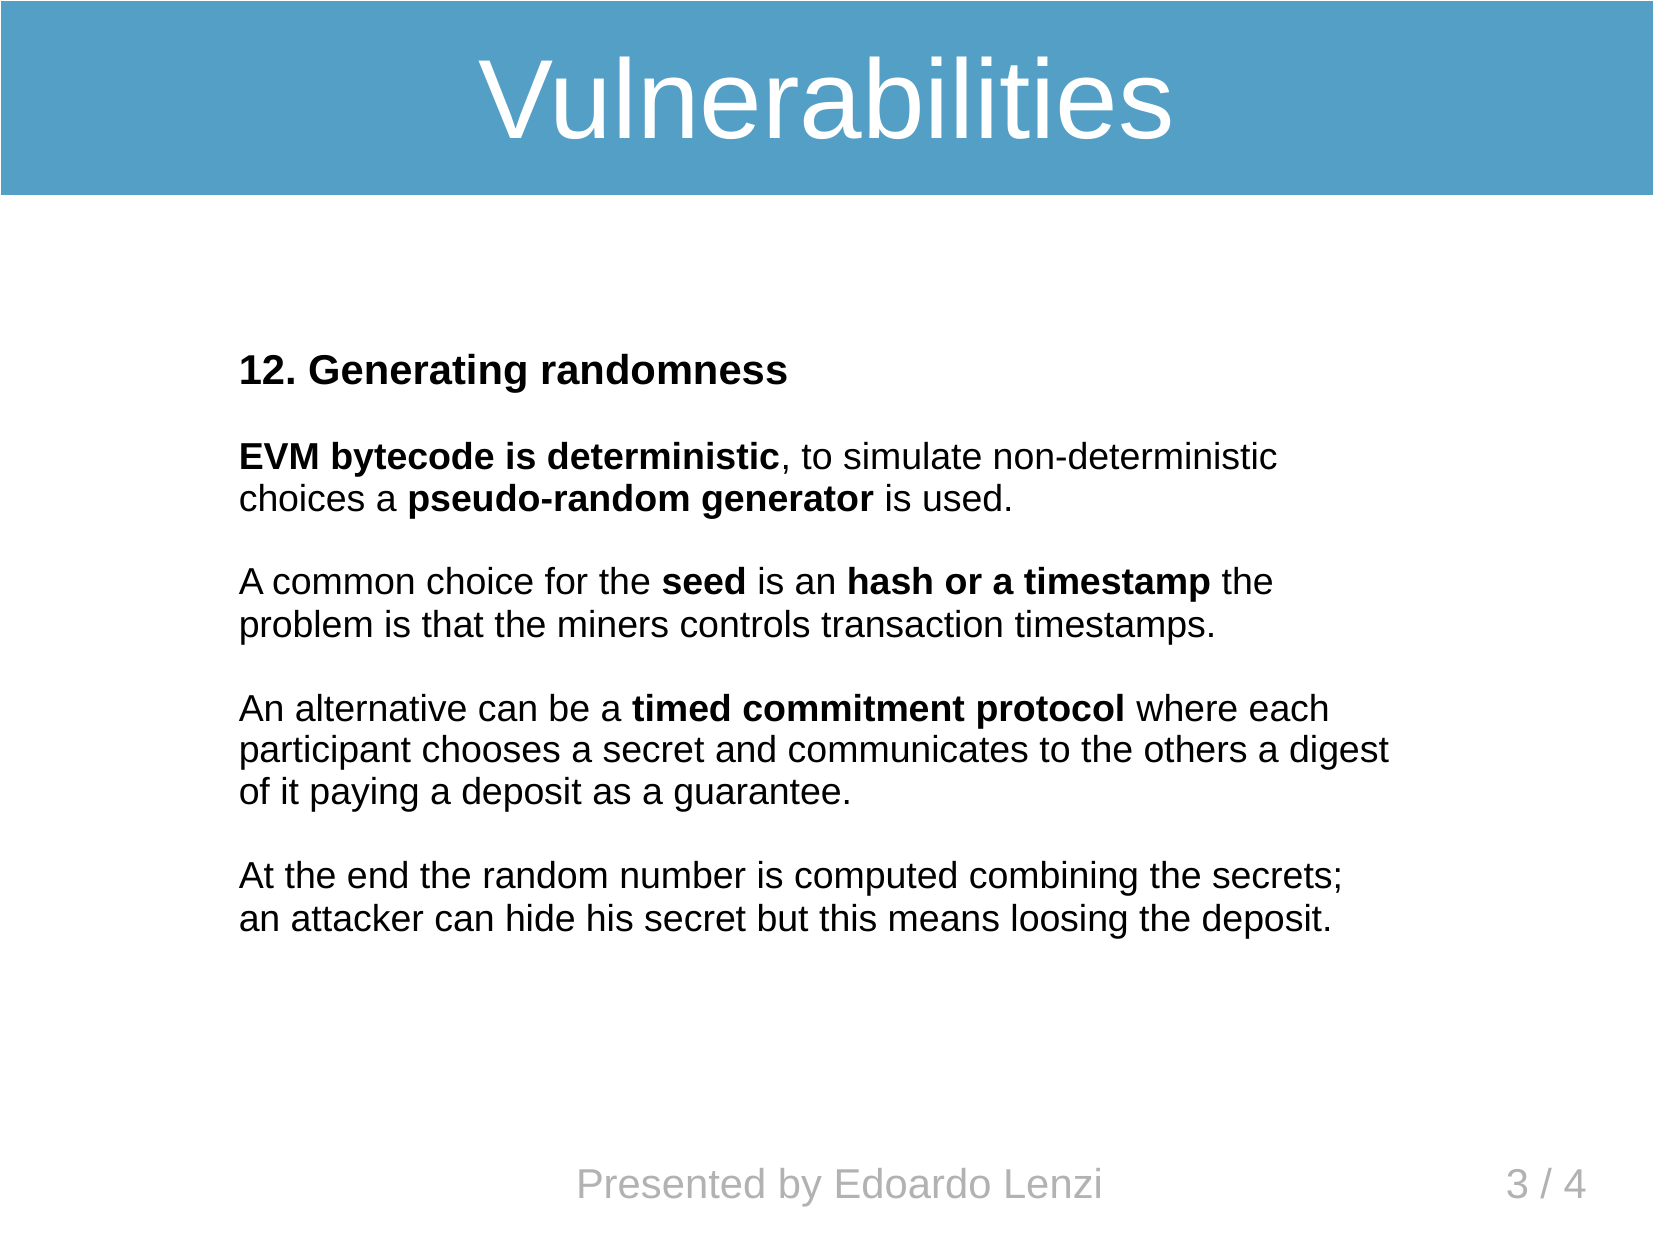

Vulnerabilities
12. Generating randomness
EVM bytecode is deterministic, to simulate non-deterministic choices a pseudo-random generator is used.
A common choice for the seed is an hash or a timestamp the problem is that the miners controls transaction timestamps.
An alternative can be a timed commitment protocol where each participant chooses a secret and communicates to the others a digest of it paying a deposit as a guarantee.
At the end the random number is computed combining the secrets;
an attacker can hide his secret but this means loosing the deposit.
# Presented by Edoardo Lenzi 3 / 4